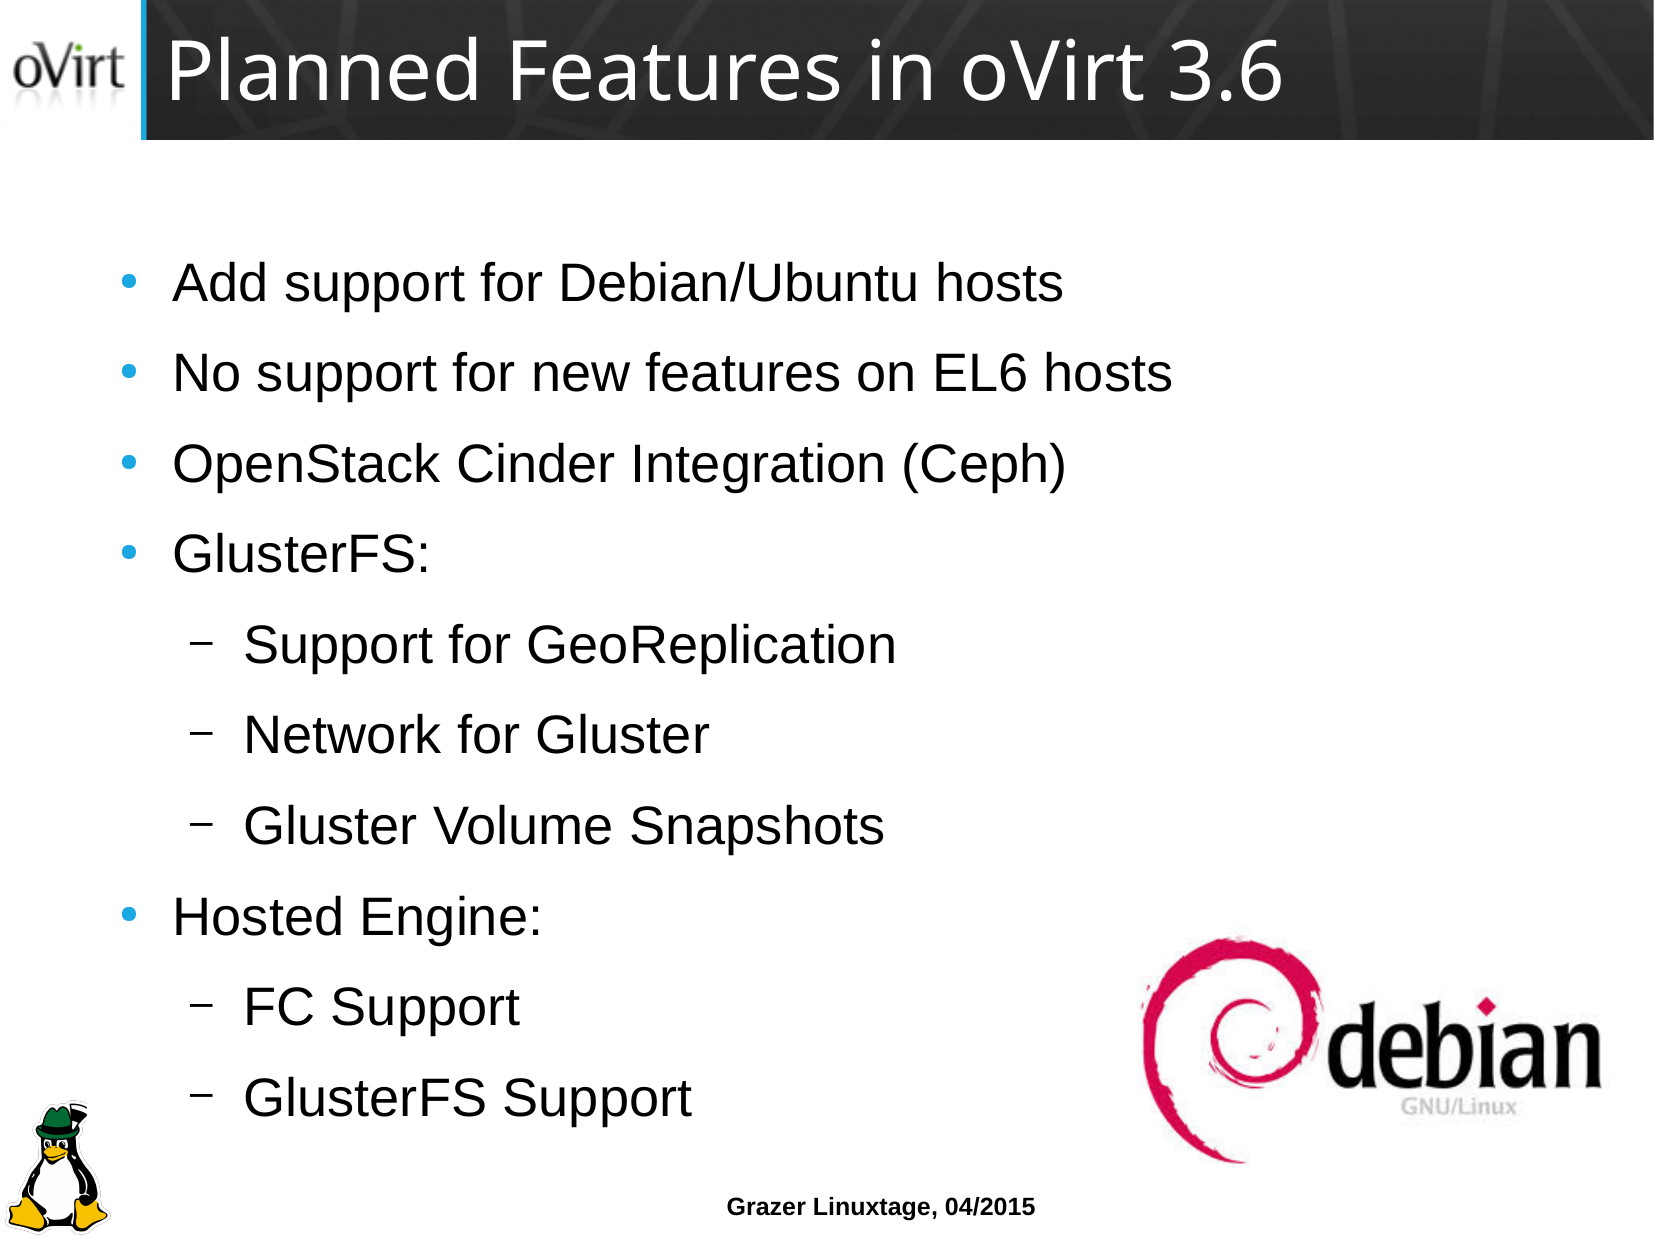

# Planned Features in oVirt 3.6
Add support for Debian/Ubuntu hosts
No support for new features on EL6 hosts
OpenStack Cinder Integration (Ceph)
GlusterFS:
Support for GeoReplication
Network for Gluster
Gluster Volume Snapshots
Hosted Engine:
FC Support
GlusterFS Support